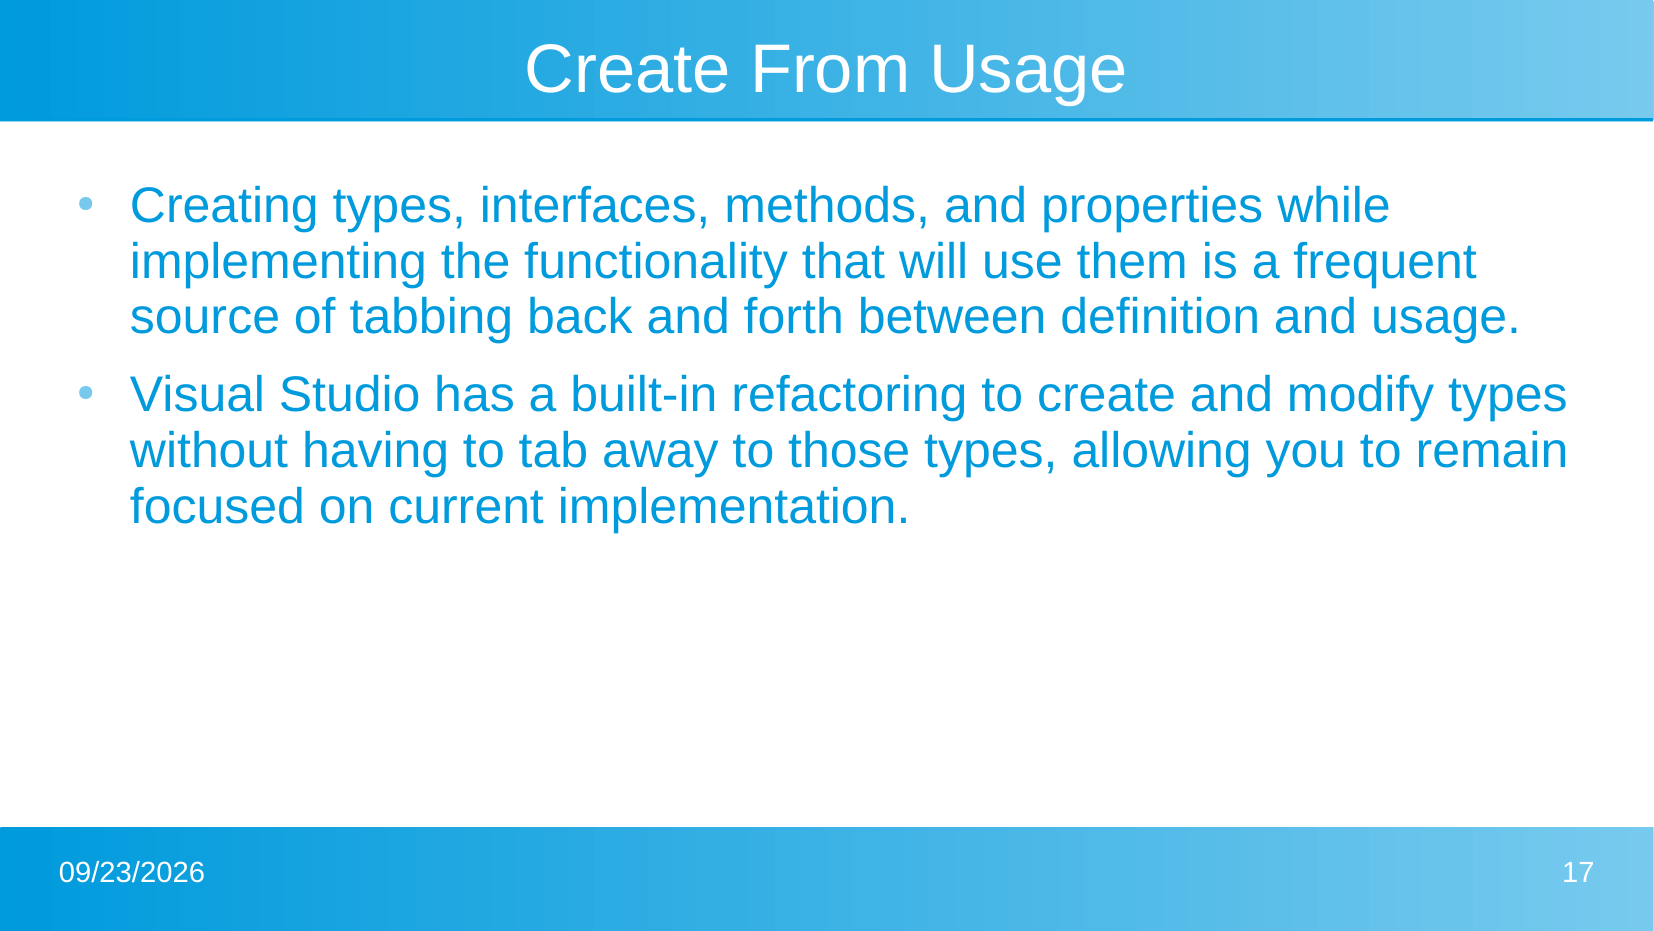

# Create From Usage
Creating types, interfaces, methods, and properties while implementing the functionality that will use them is a frequent source of tabbing back and forth between definition and usage.
Visual Studio has a built-in refactoring to create and modify types without having to tab away to those types, allowing you to remain focused on current implementation.
17